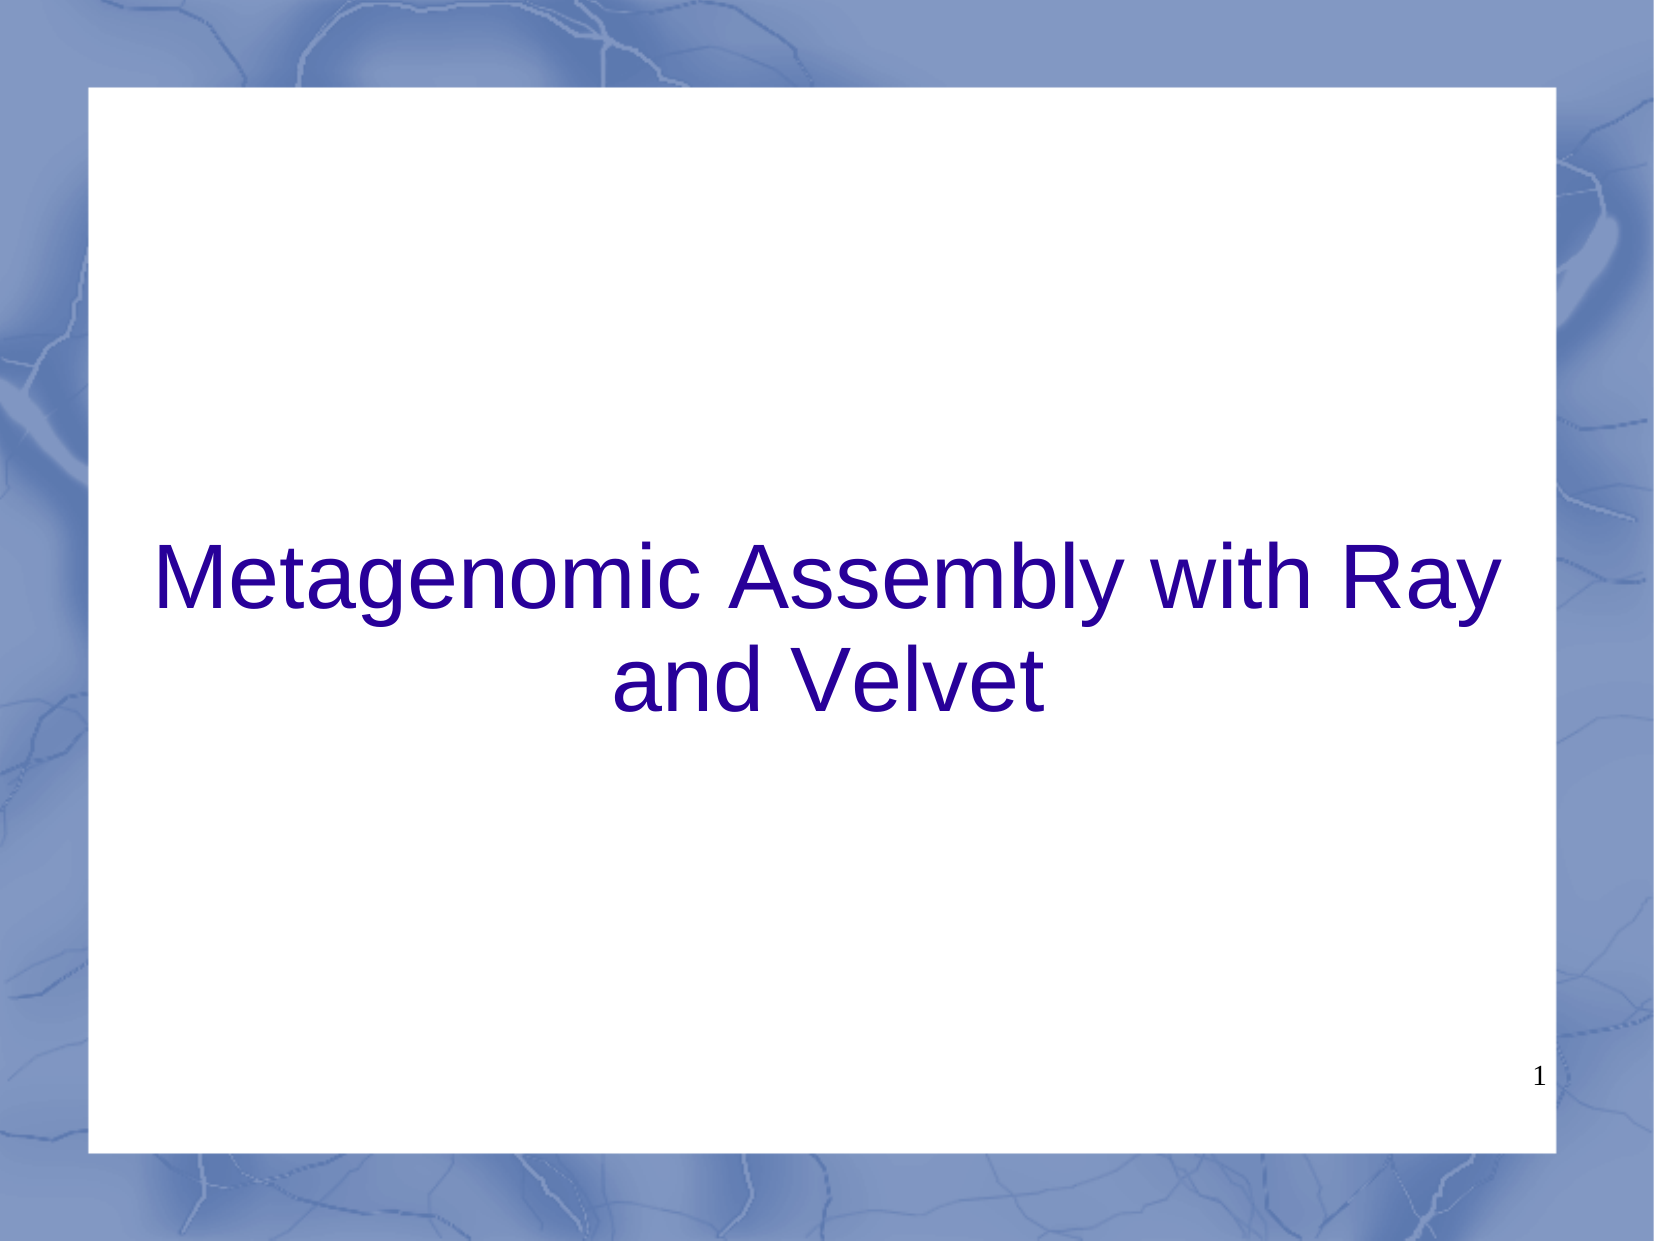

# Metagenomic Assembly with Ray and Velvet
1